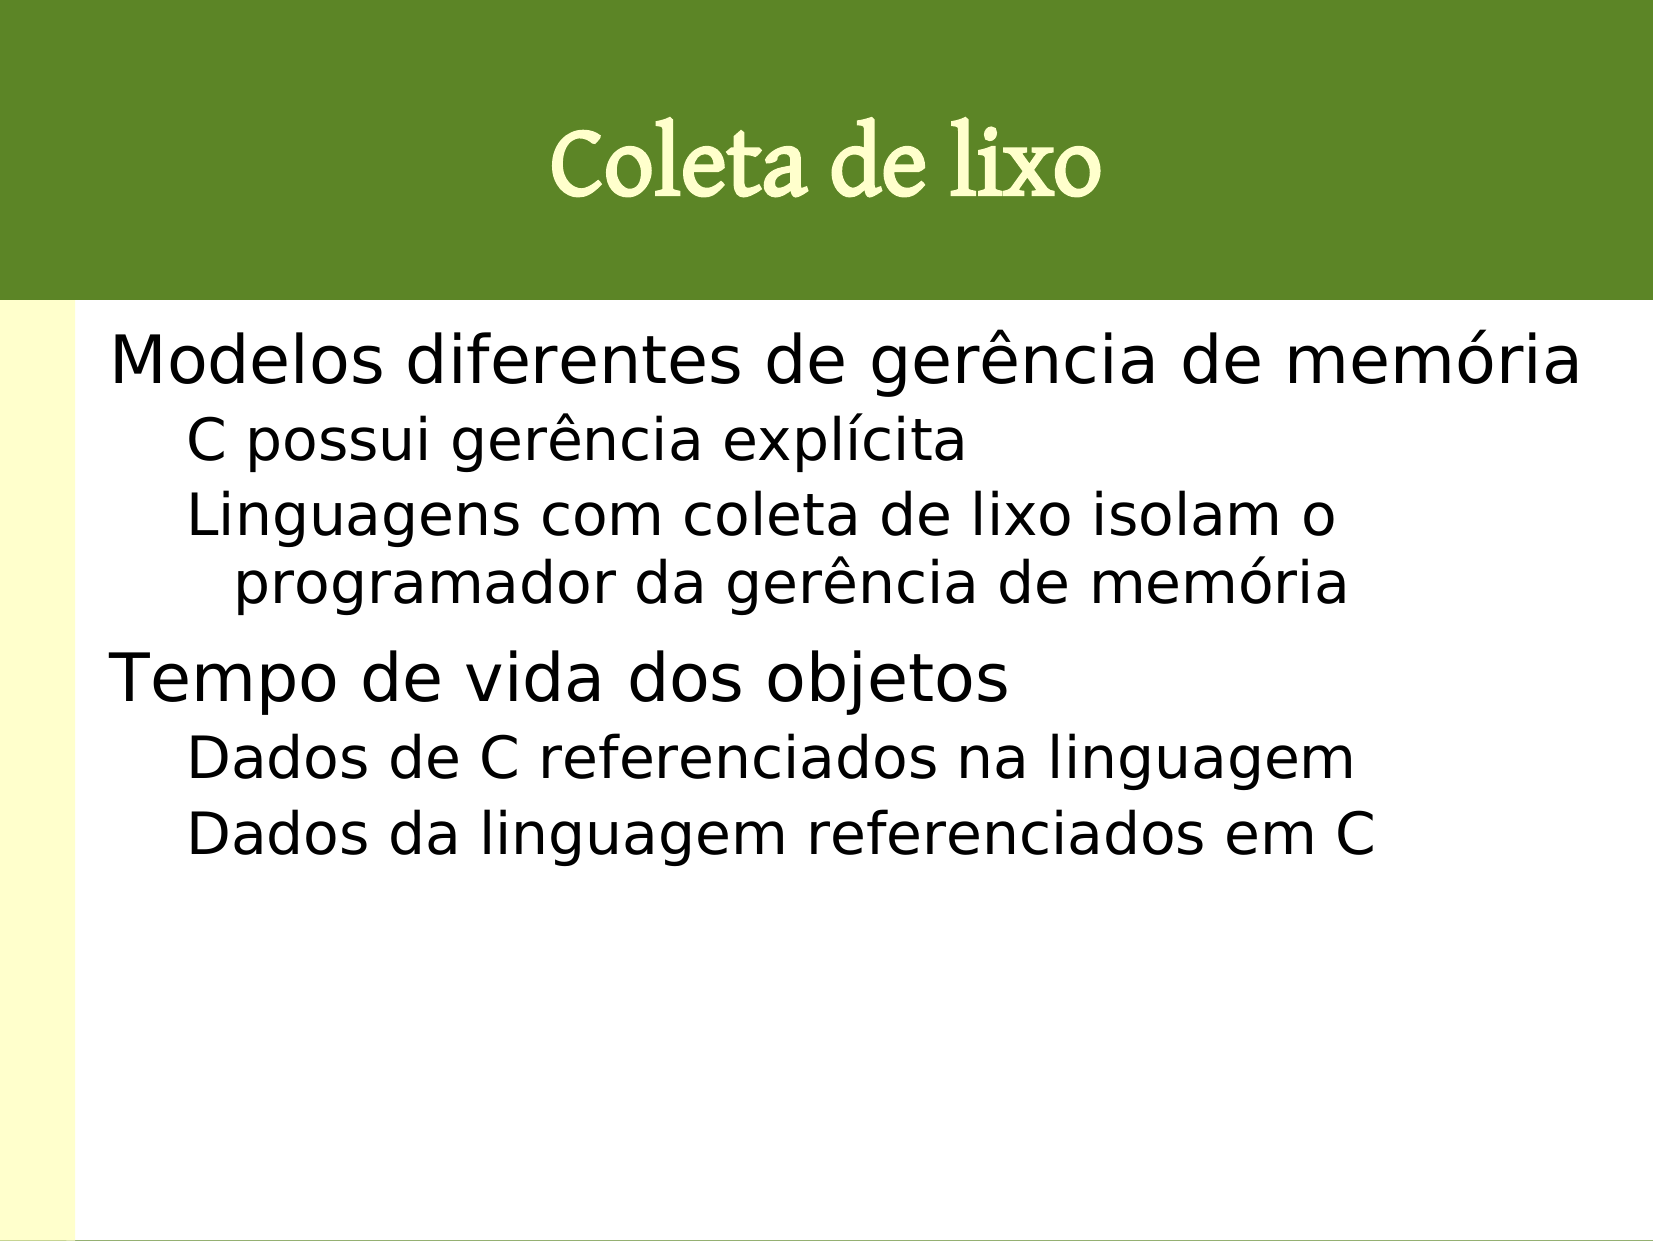

# Coleta de lixo
Modelos diferentes de gerência de memória
C possui gerência explícita
Linguagens com coleta de lixo isolam o programador da gerência de memória
Tempo de vida dos objetos
Dados de C referenciados na linguagem
Dados da linguagem referenciados em C